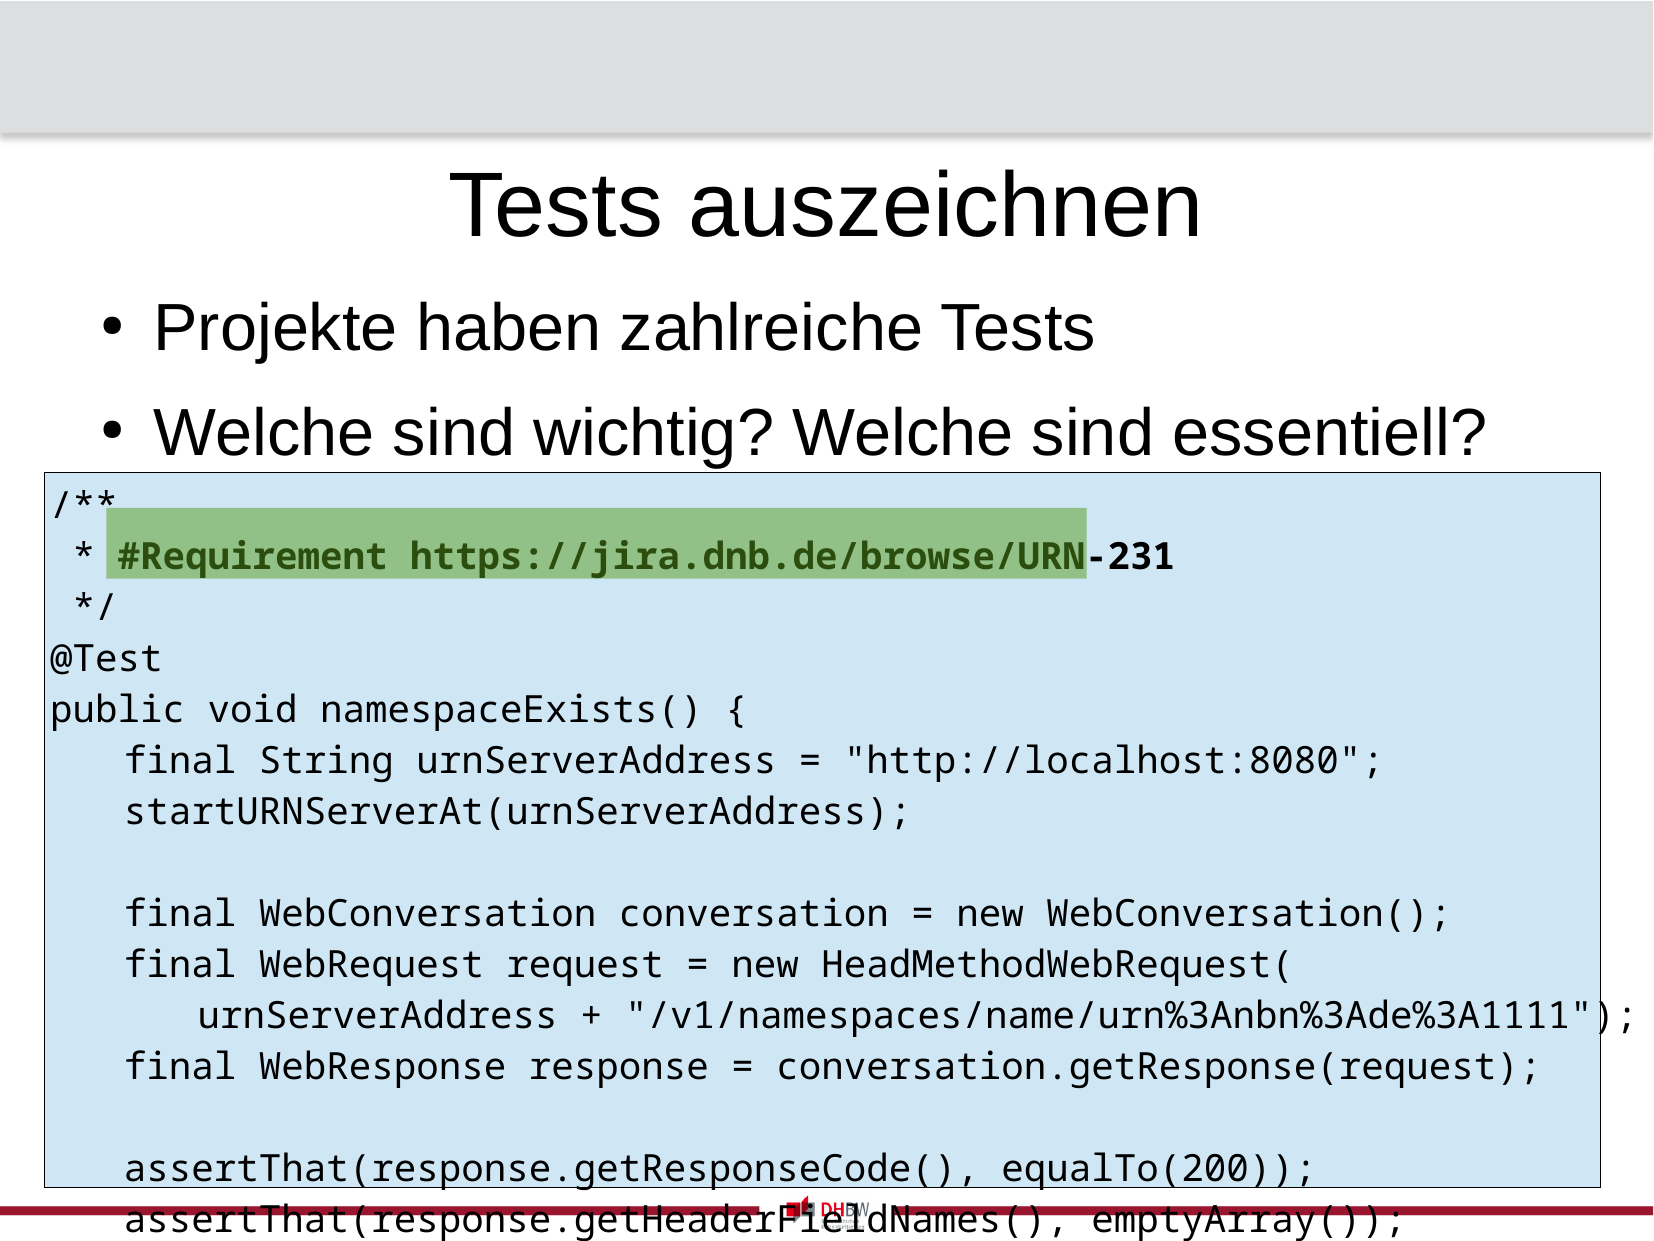

# Tests auszeichnen
Projekte haben zahlreiche Tests
Welche sind wichtig? Welche sind essentiell?
/**
 * #Requirement https://jira.dnb.de/browse/URN-231
 */
@Test
public void namespaceExists() {
	final String urnServerAddress = "http://localhost:8080";
	startURNServerAt(urnServerAddress);
	final WebConversation conversation = new WebConversation();
	final WebRequest request = new HeadMethodWebRequest(
		urnServerAddress + "/v1/namespaces/name/urn%3Anbn%3Ade%3A1111");
	final WebResponse response = conversation.getResponse(request);
	assertThat(response.getResponseCode(), equalTo(200));
	assertThat(response.getHeaderFieldNames(), emptyArray());
}